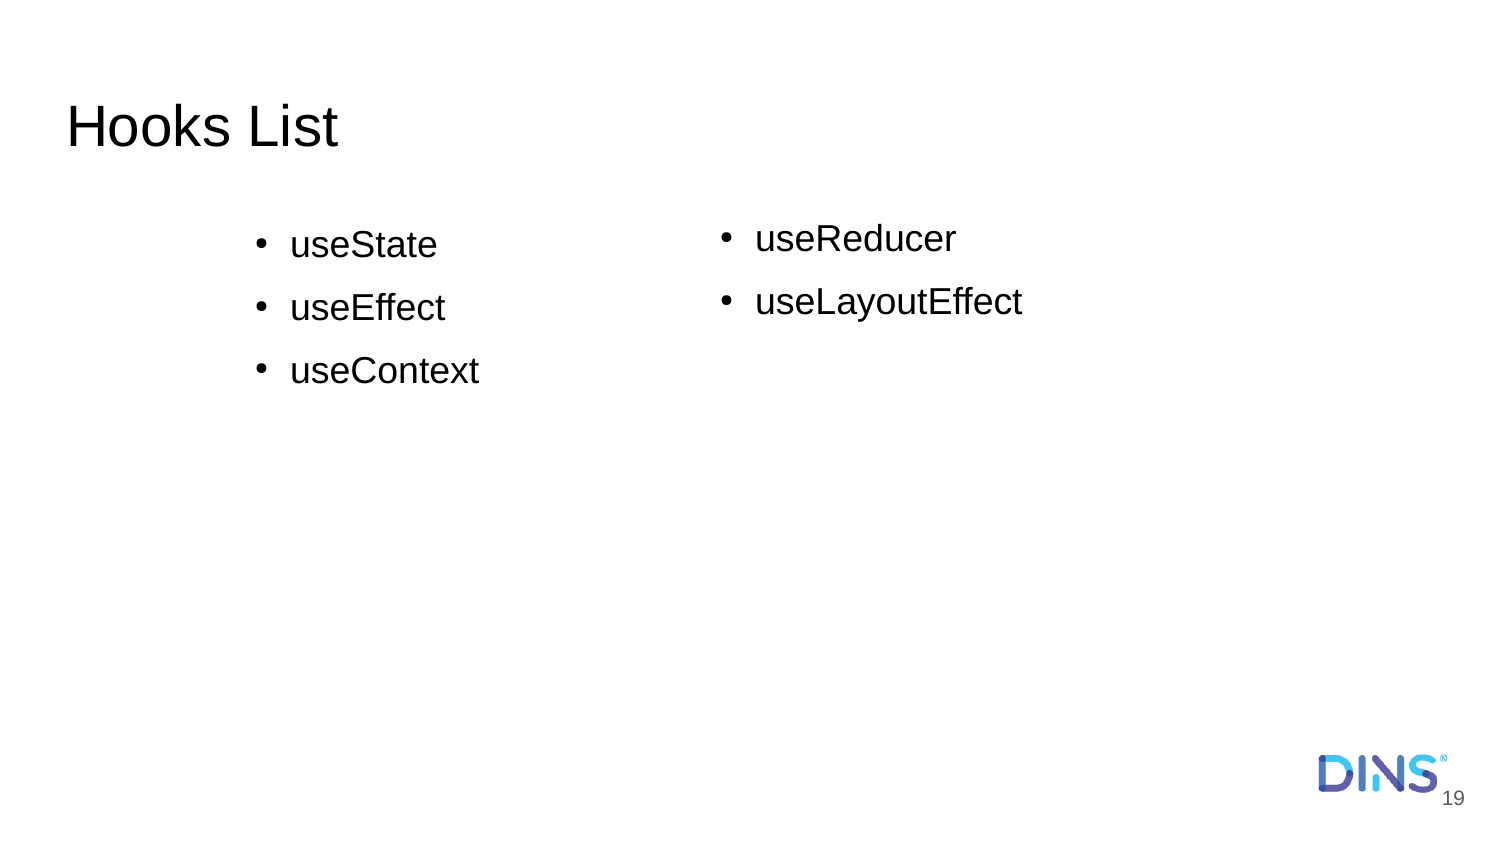

# Hooks List
useReducer
useLayoutEffect
useState
useEffect
useContext
19